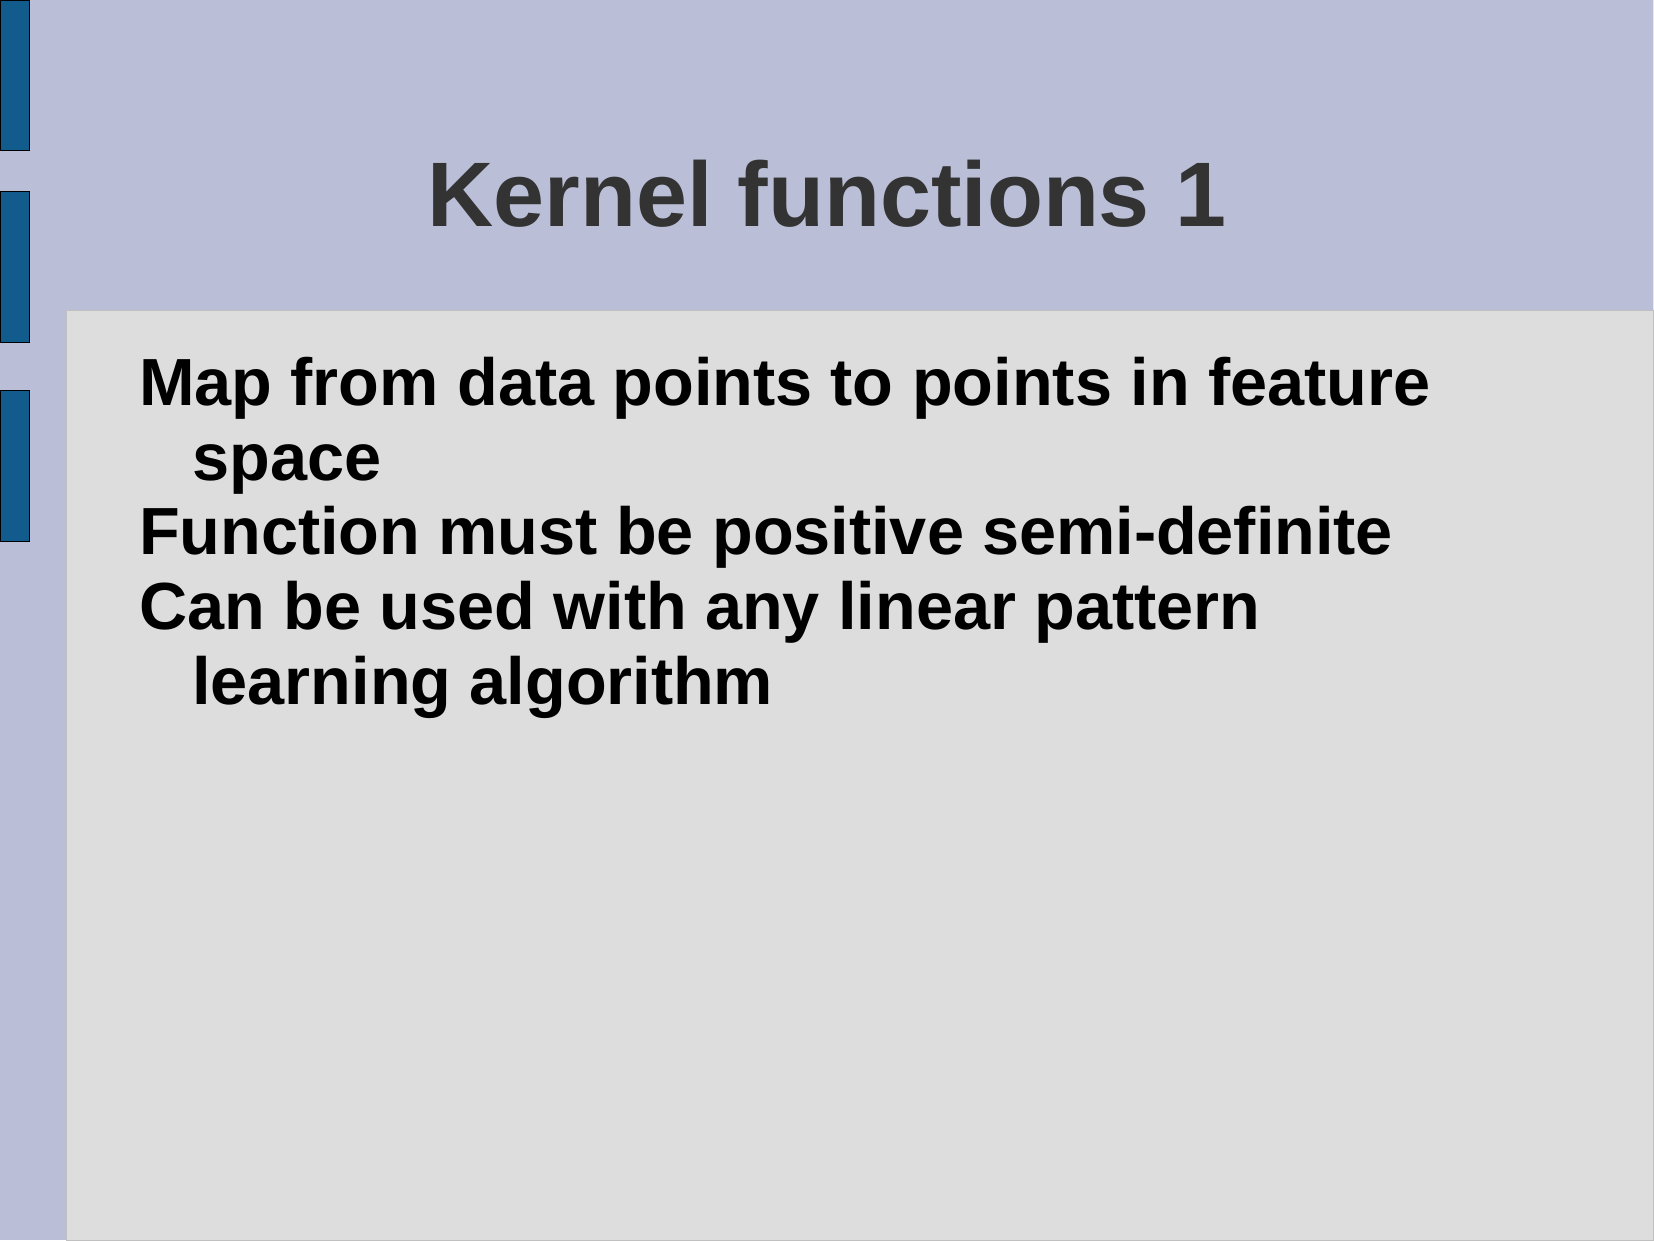

# Kernel functions 1
Map from data points to points in feature space
Function must be positive semi-definite
Can be used with any linear pattern learning algorithm